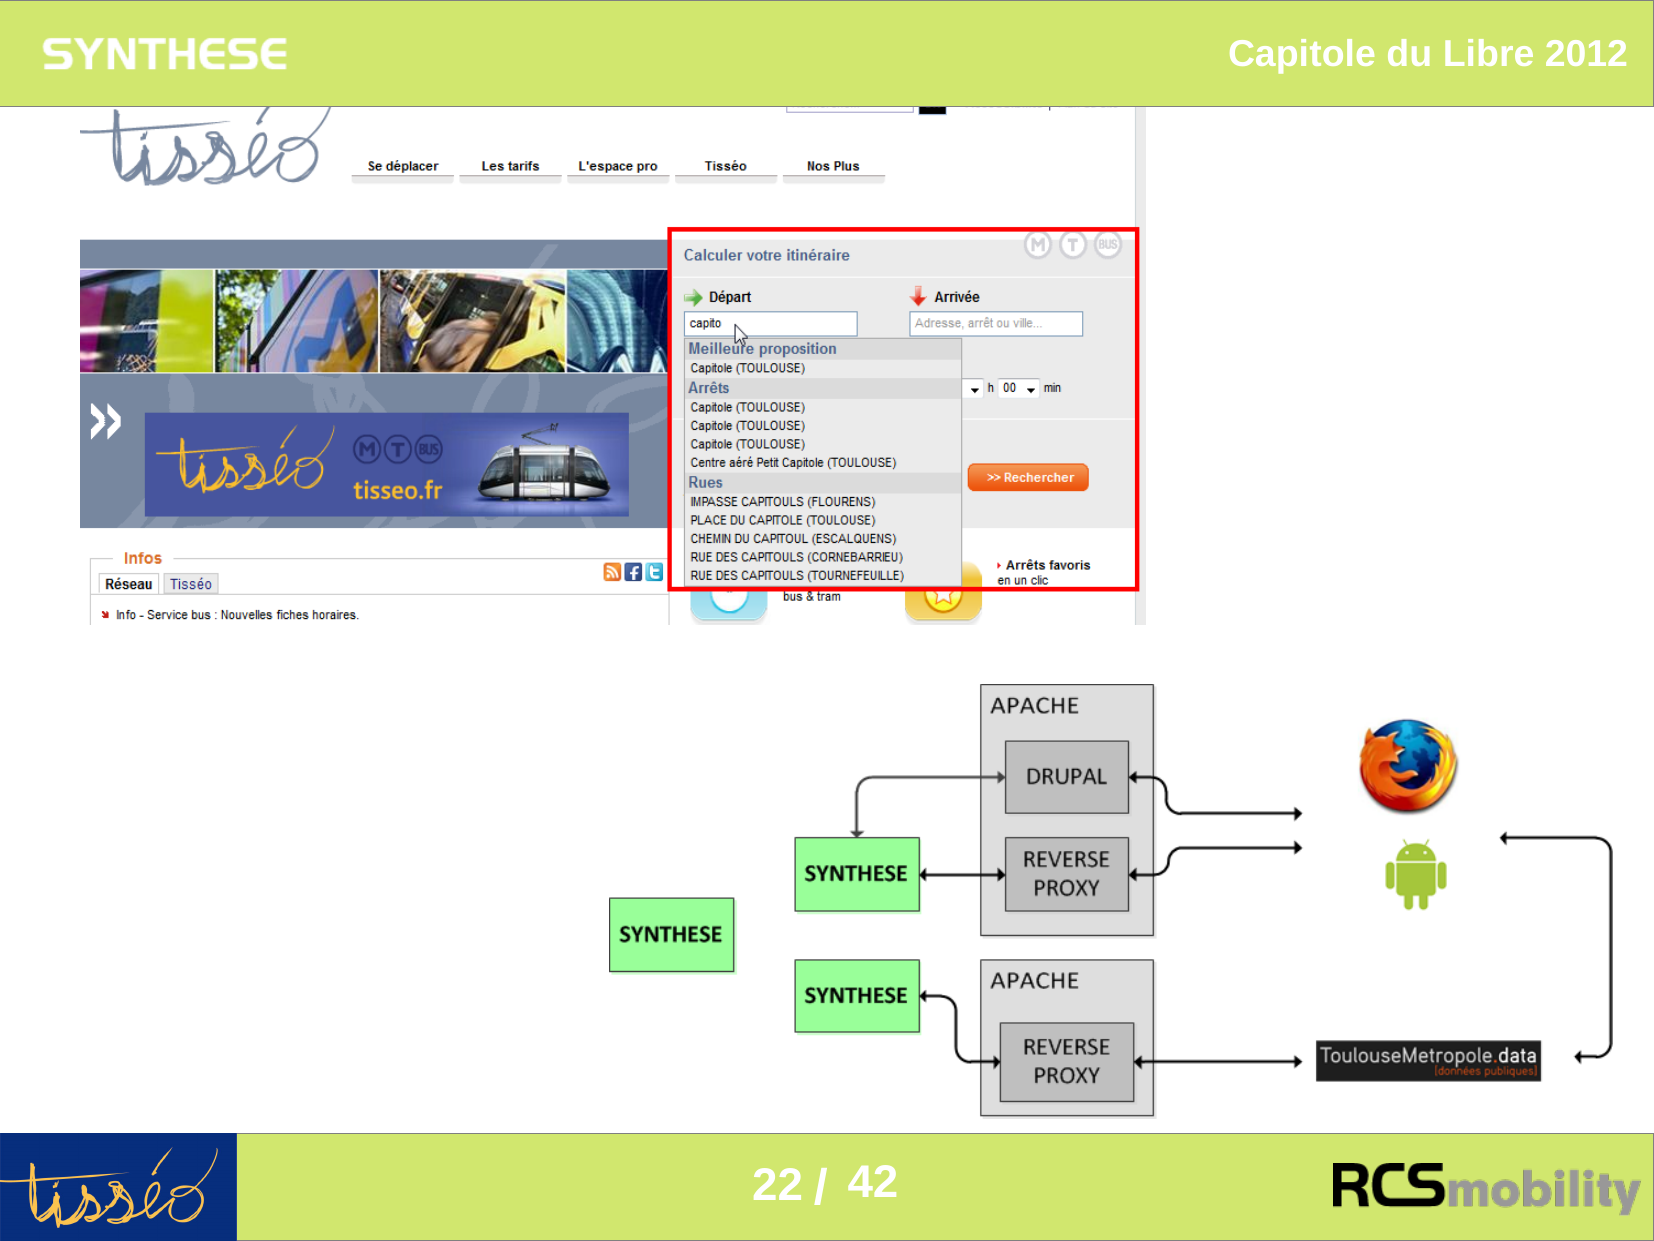

Capitole du Libre 2012
#
22
/
42